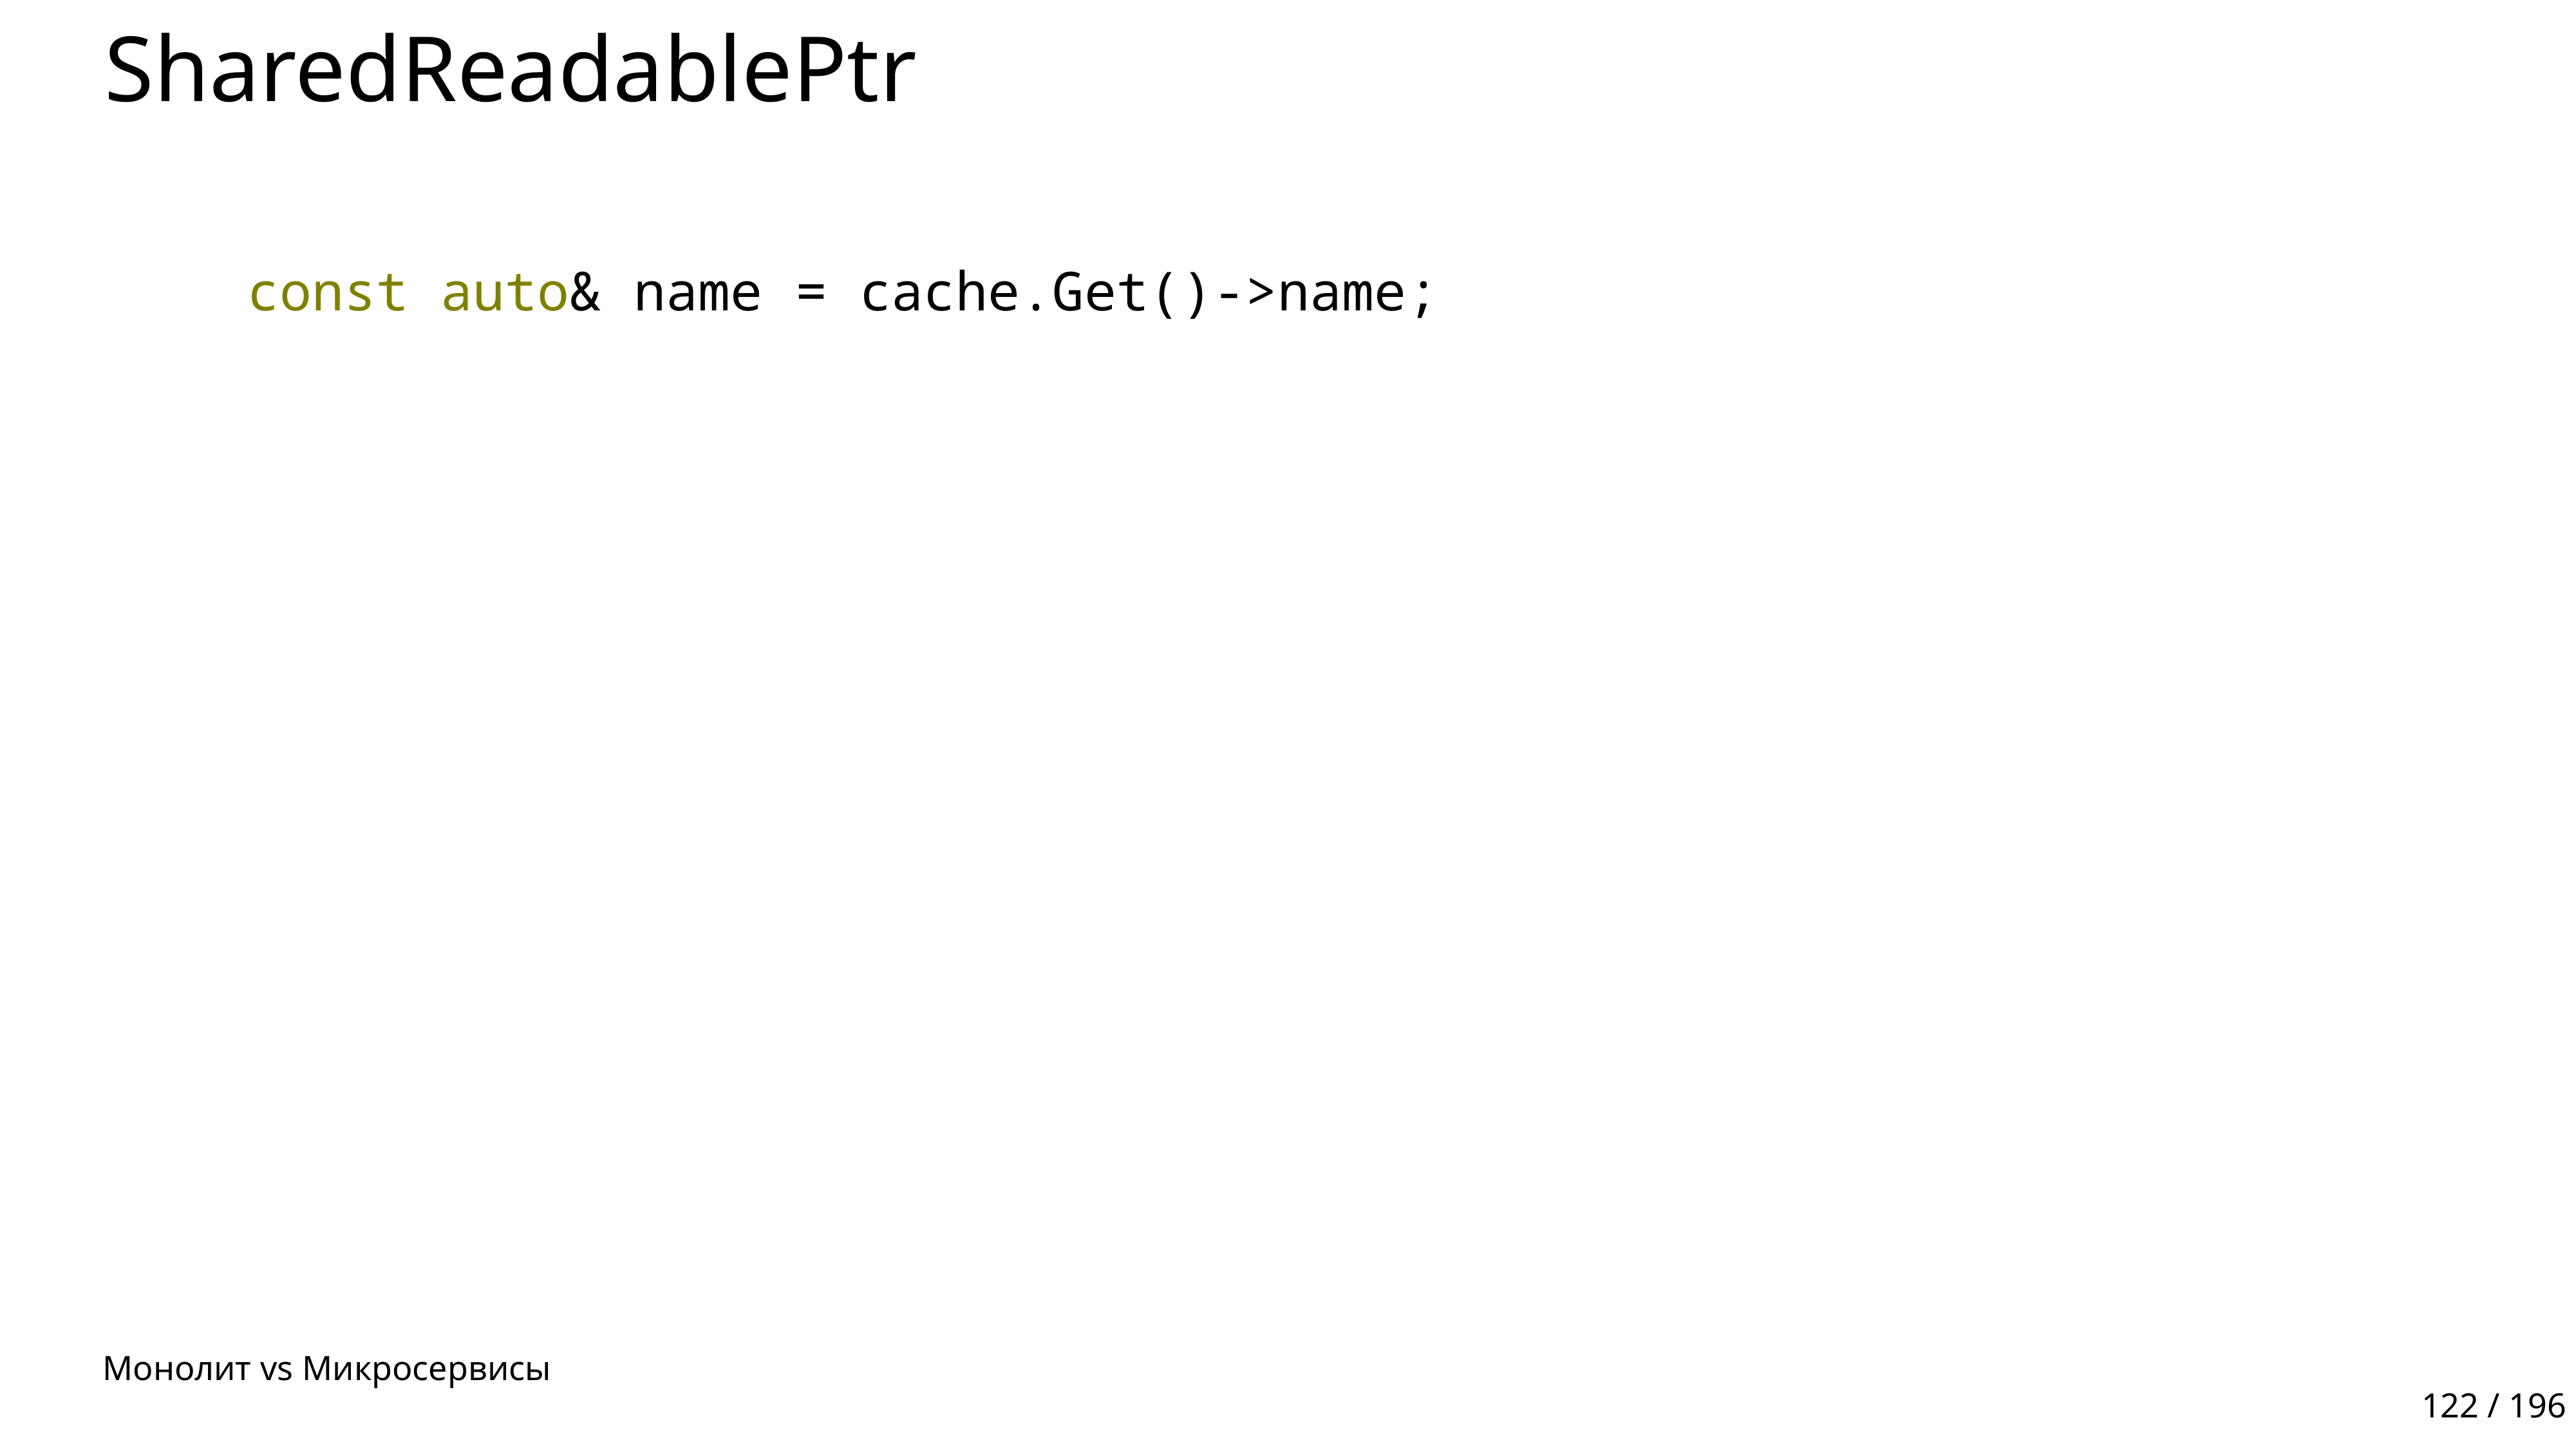

SharedReadablePtr
 const auto& name = cache.Get()->name;
# Монолит vs Микросервисы